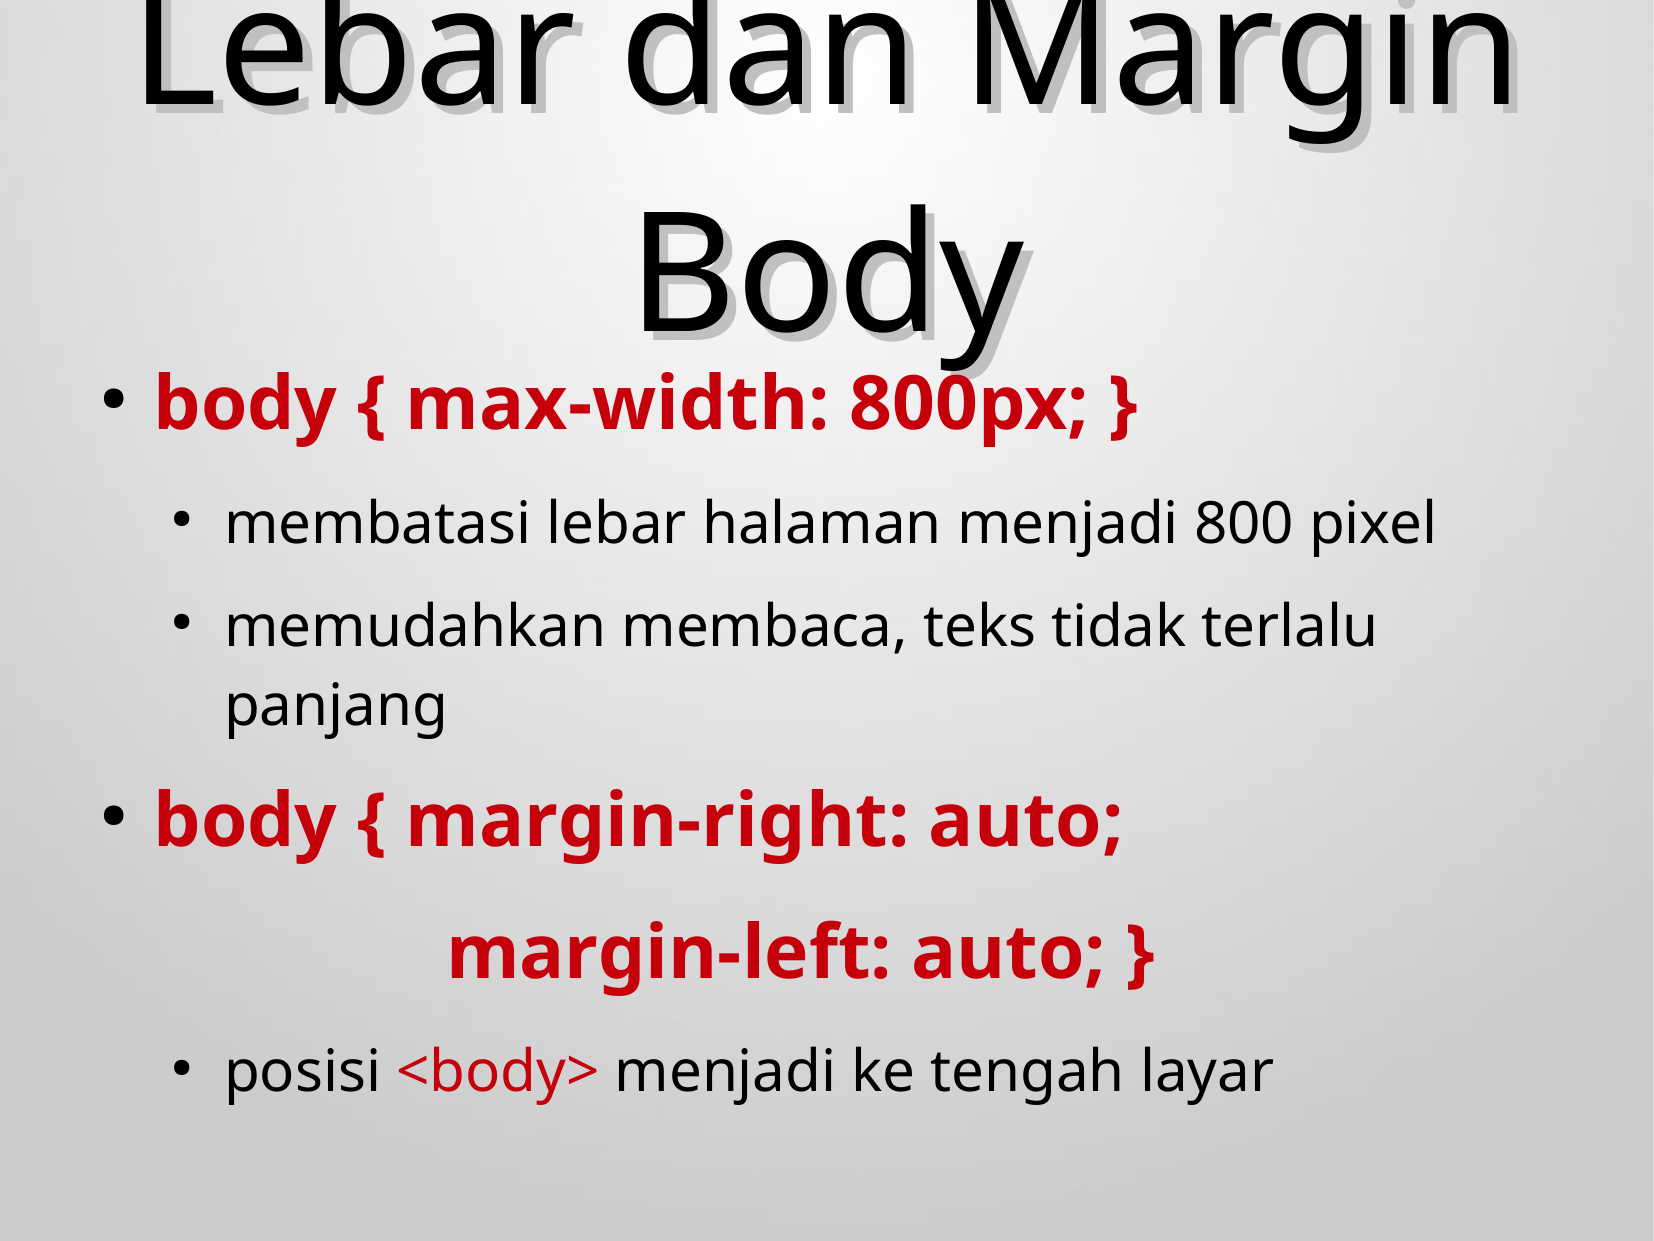

# Lebar dan Margin Body
body { max-width: 800px; }
membatasi lebar halaman menjadi 800 pixel
memudahkan membaca, teks tidak terlalu panjang
body { margin-right: auto;
 margin-left: auto; }
posisi <body> menjadi ke tengah layar